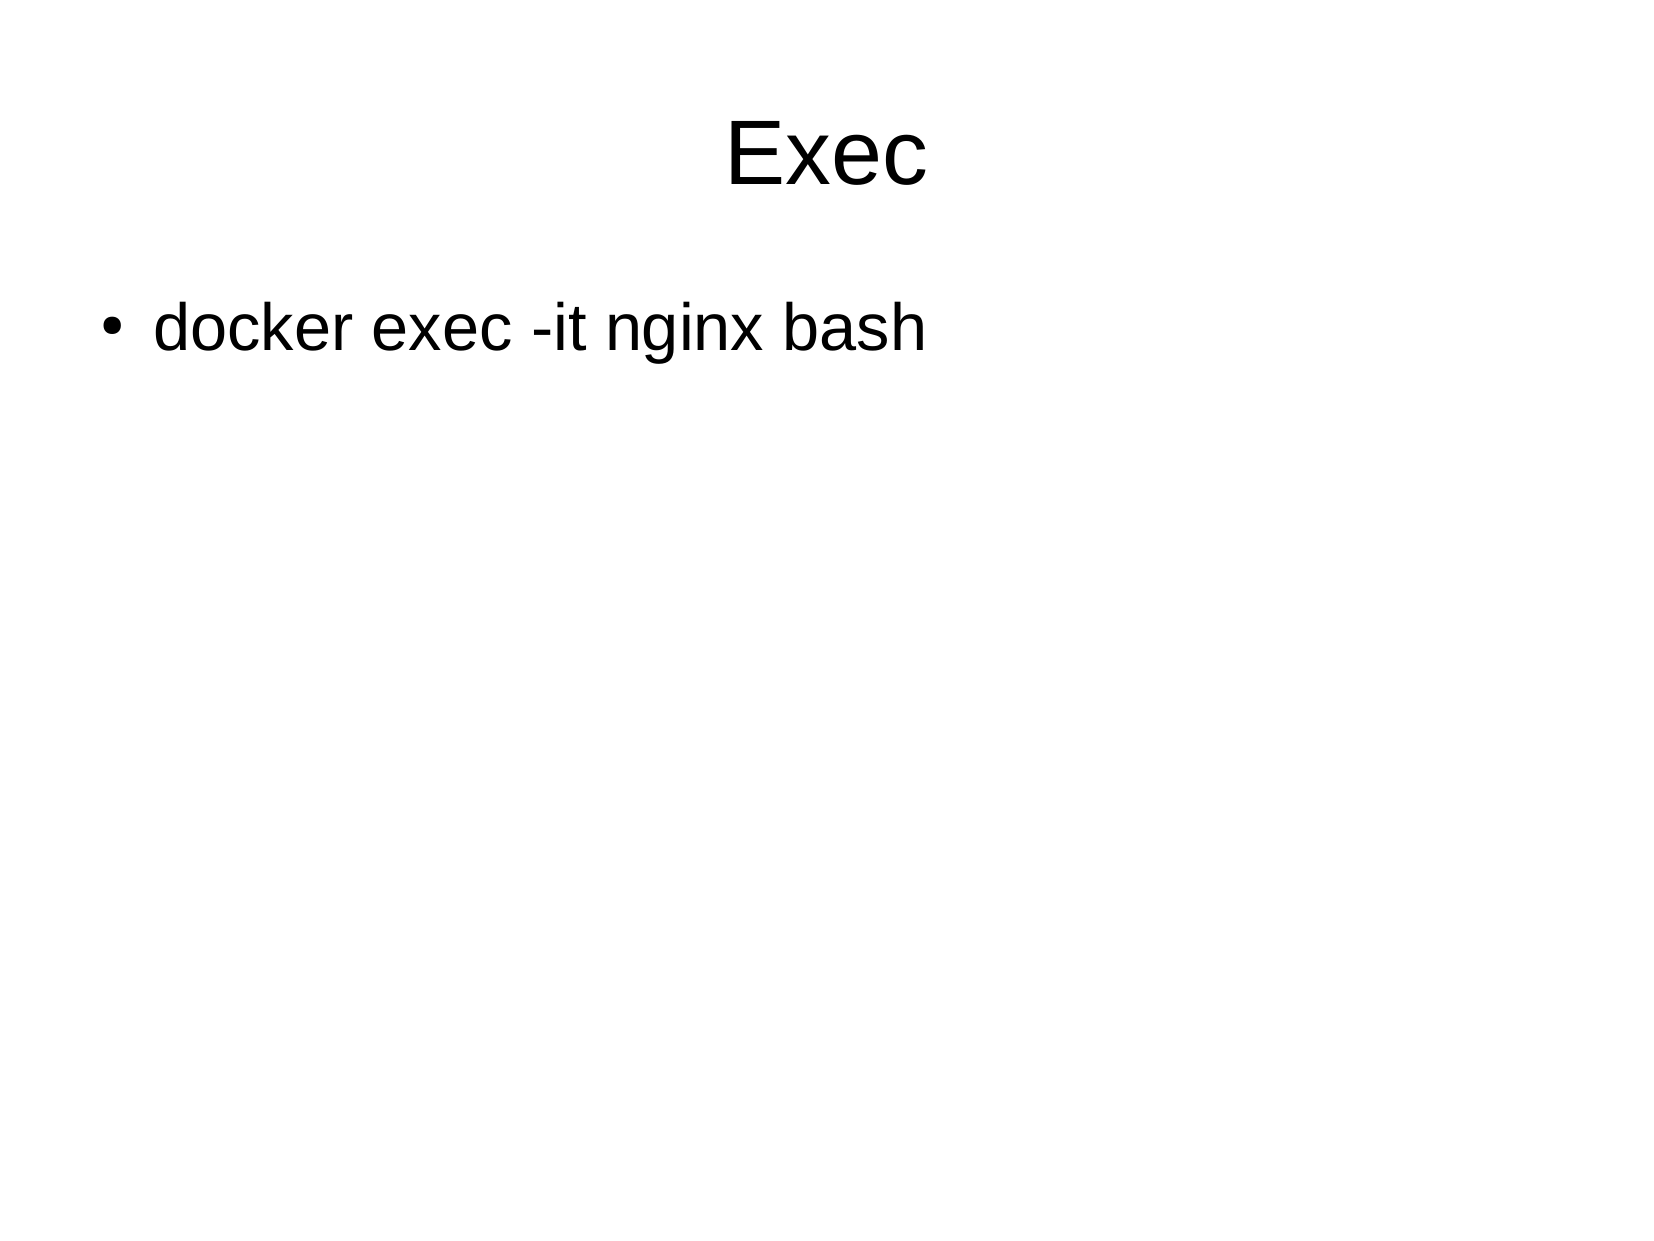

# Exec
docker exec -it nginx bash